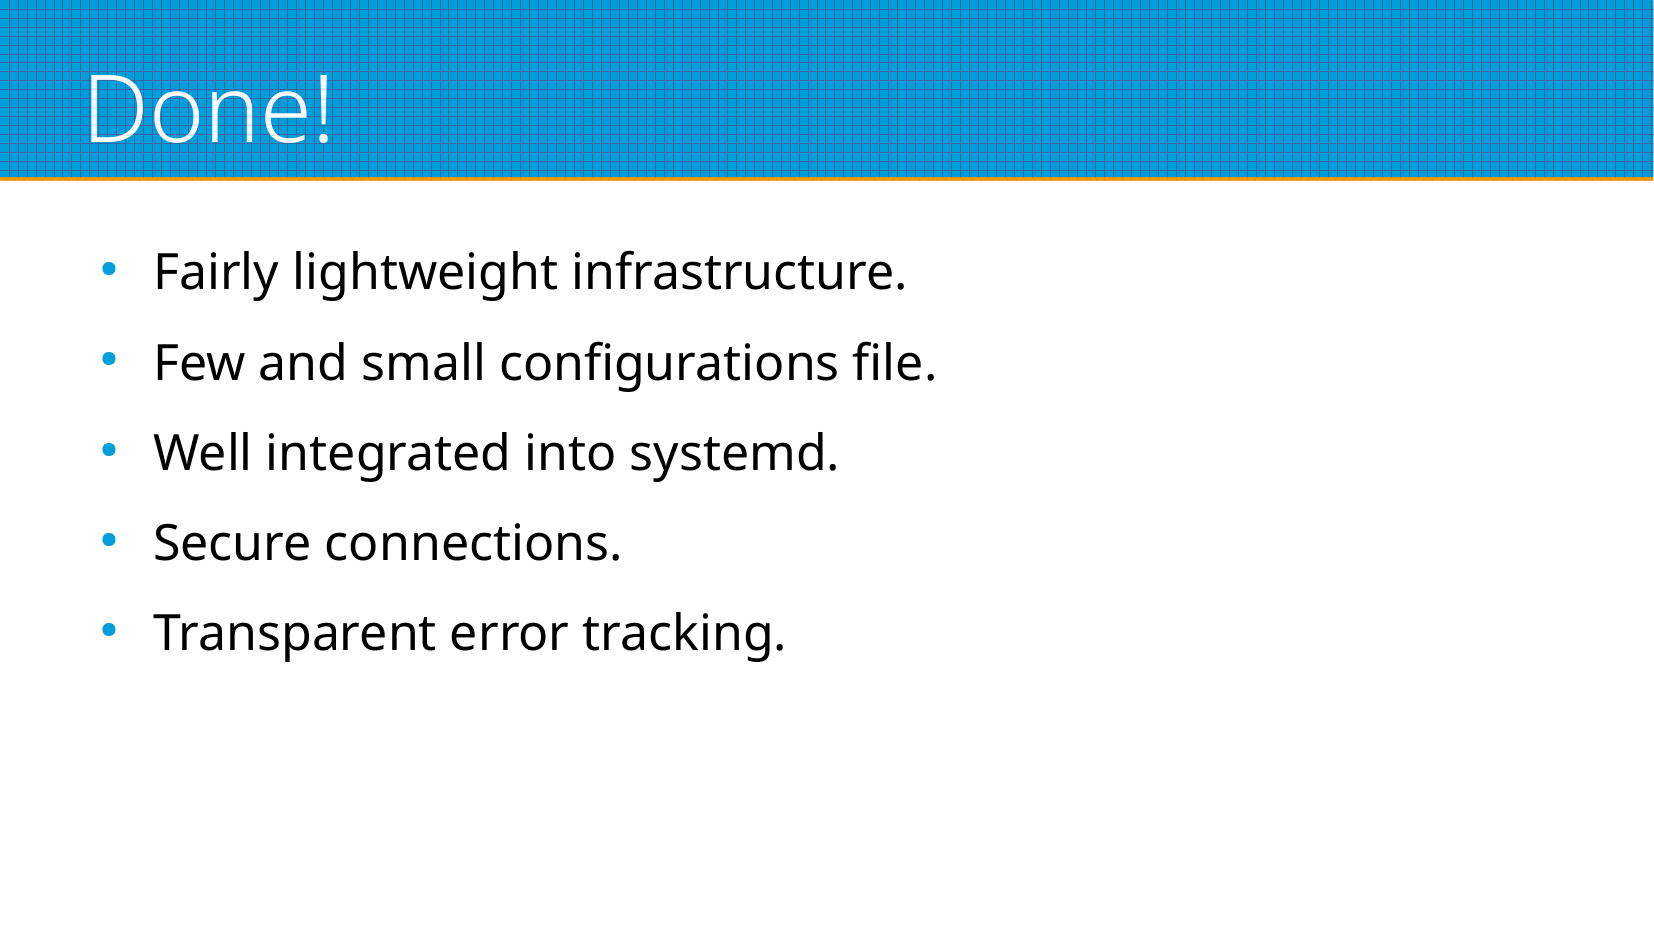

# Done!
Fairly lightweight infrastructure.
Few and small configurations file.
Well integrated into systemd.
Secure connections.
Transparent error tracking.